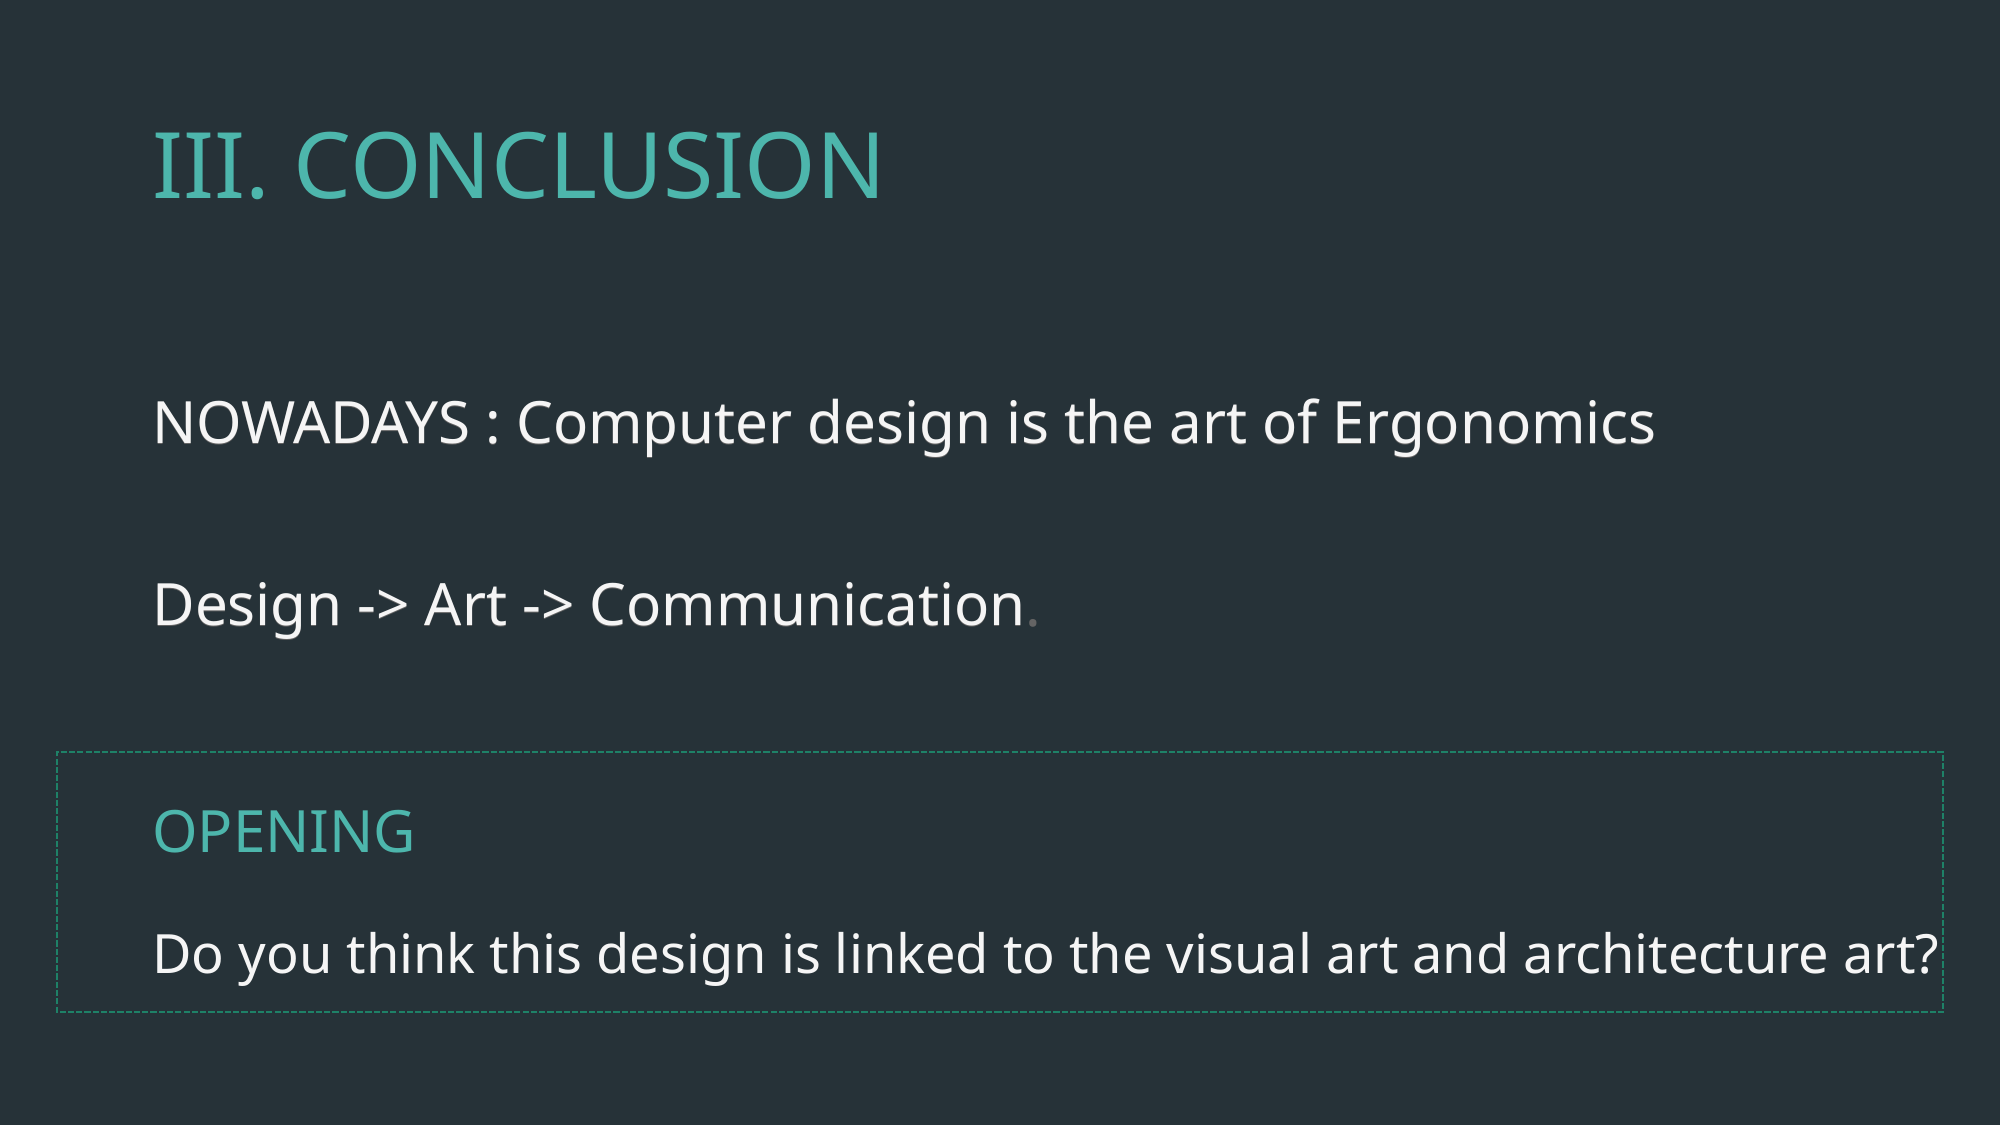

# III. Conclusion
NOWADAYS : Computer design is the art of Ergonomics
Design -> Art -> Communication
NOWADAYS : Computer design is the art of Ergonomics
Design -> Art -> Communication.
OPENING
Do you think this design is linked to the visual art and architecture art?